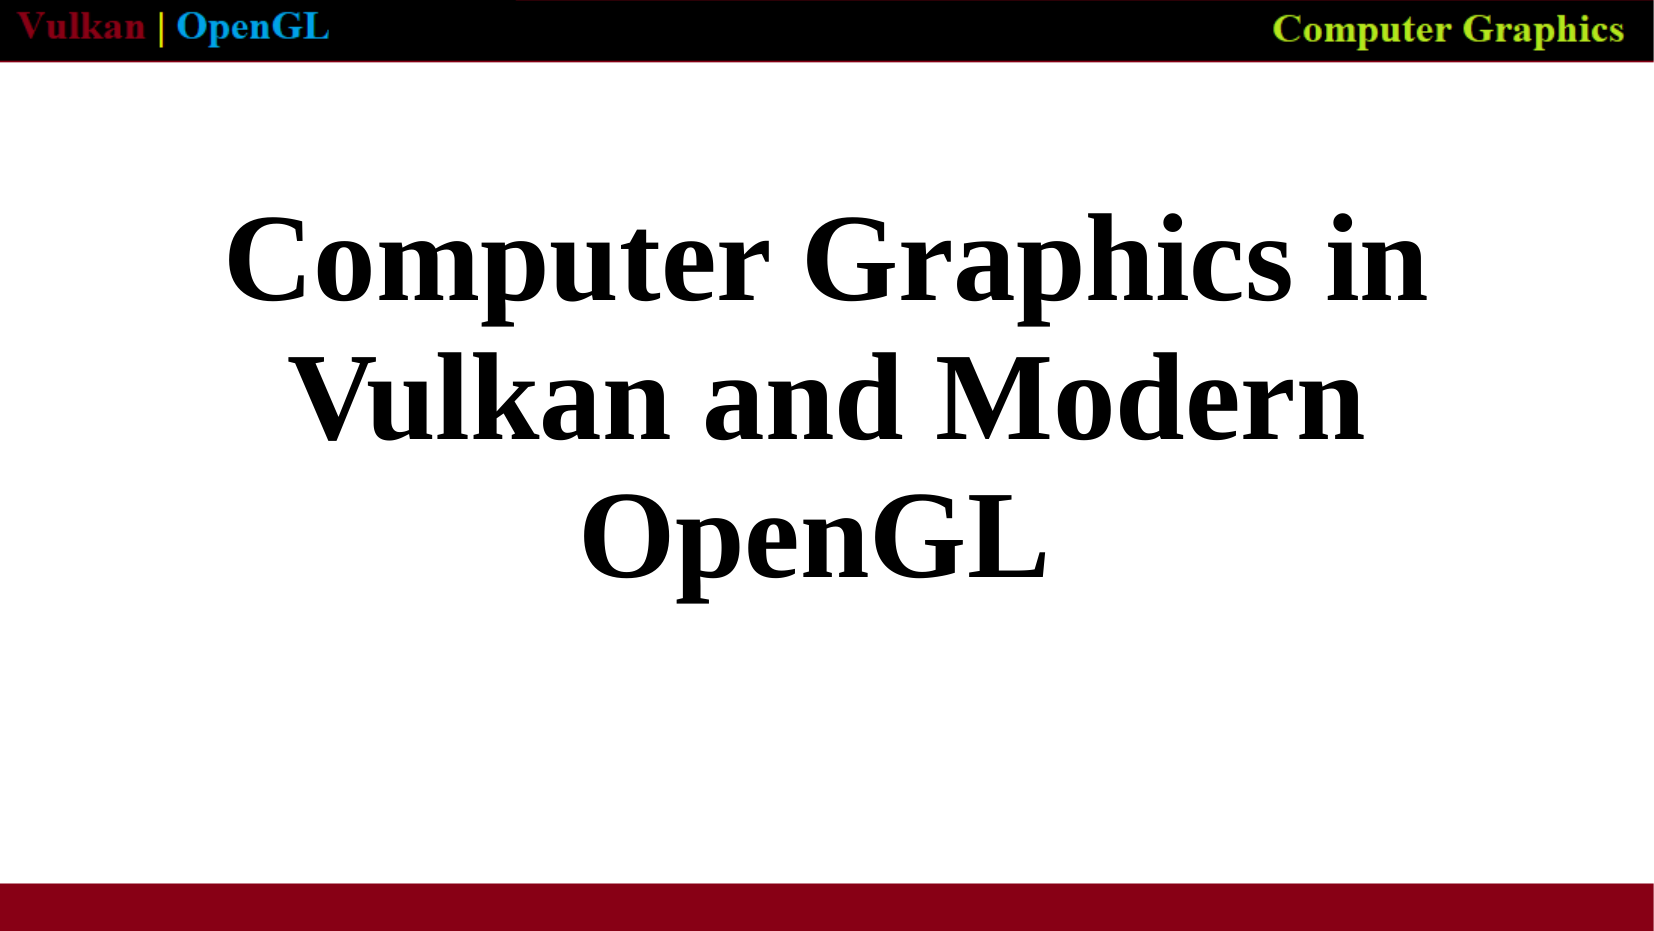

# Computer Graphics in Vulkan and Modern OpenGL